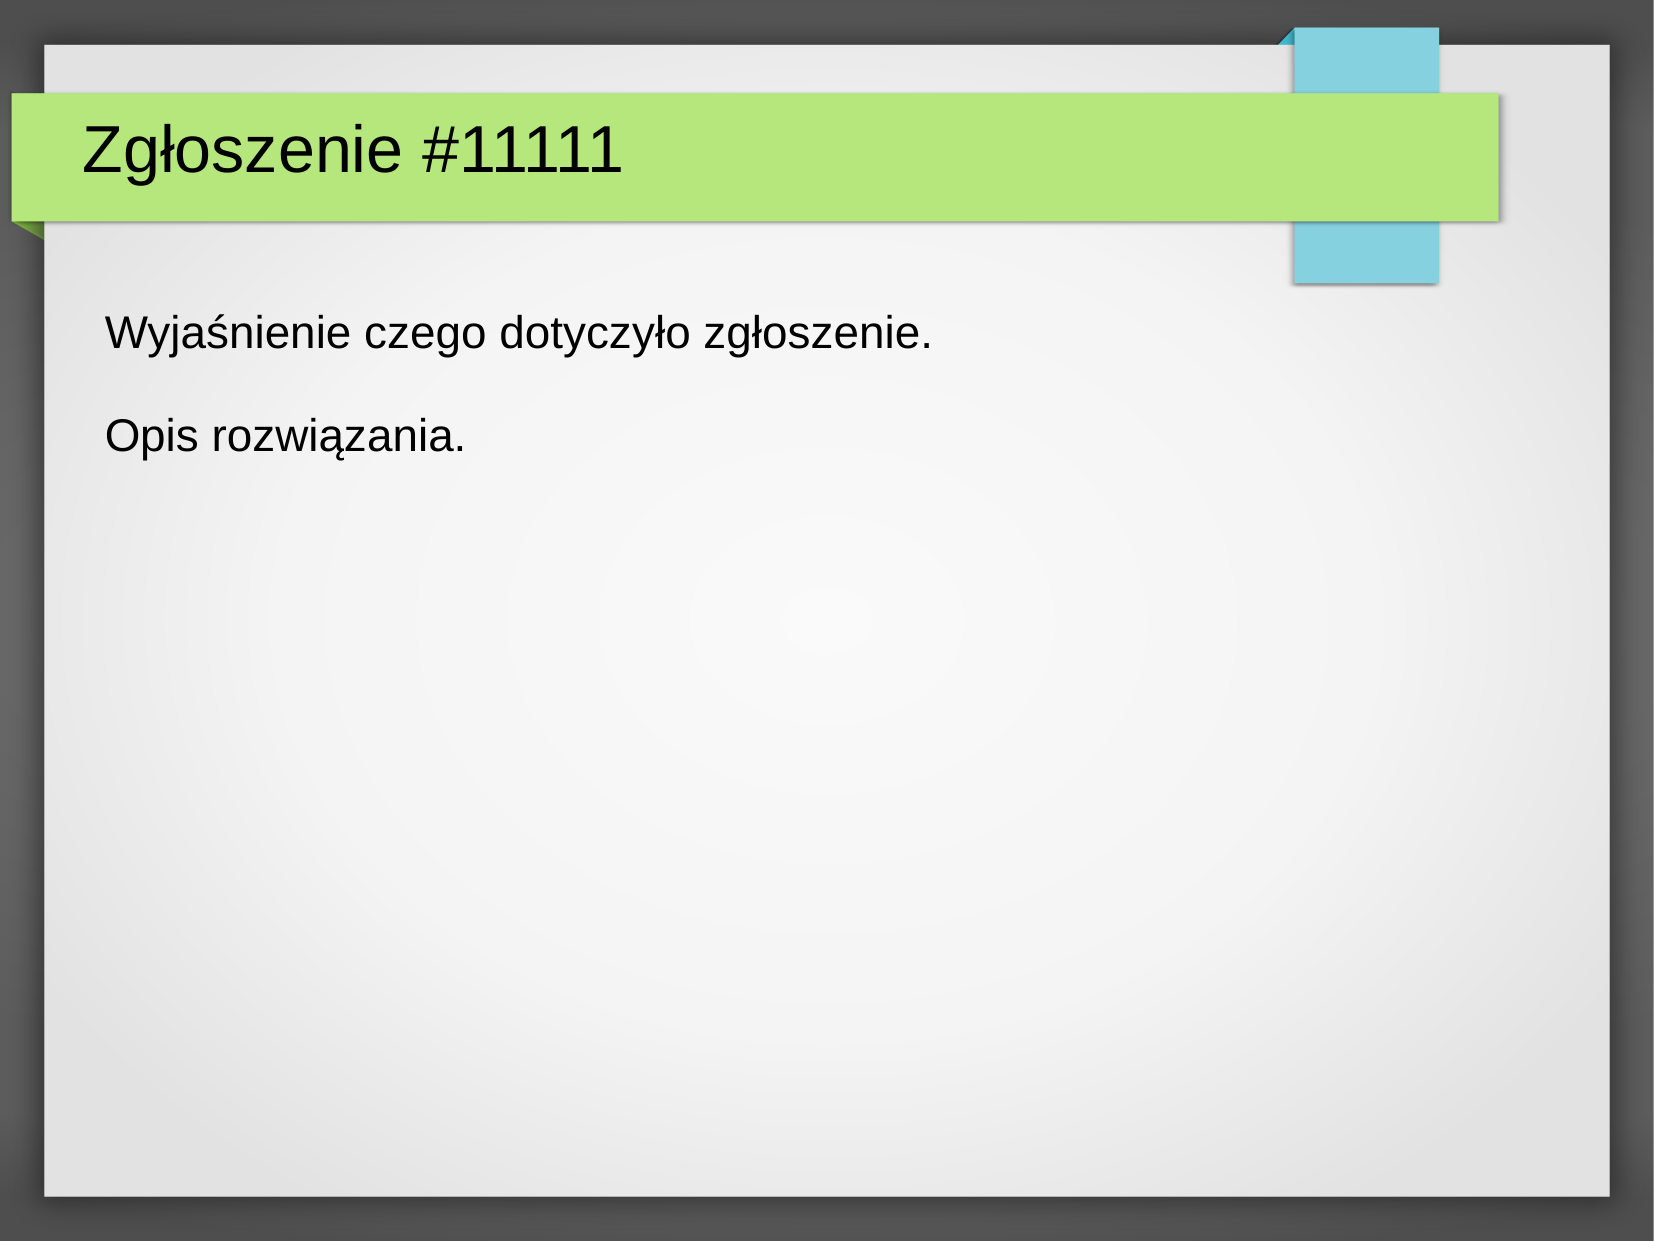

# Zgłoszenie #11111
Wyjaśnienie czego dotyczyło zgłoszenie.
Opis rozwiązania.